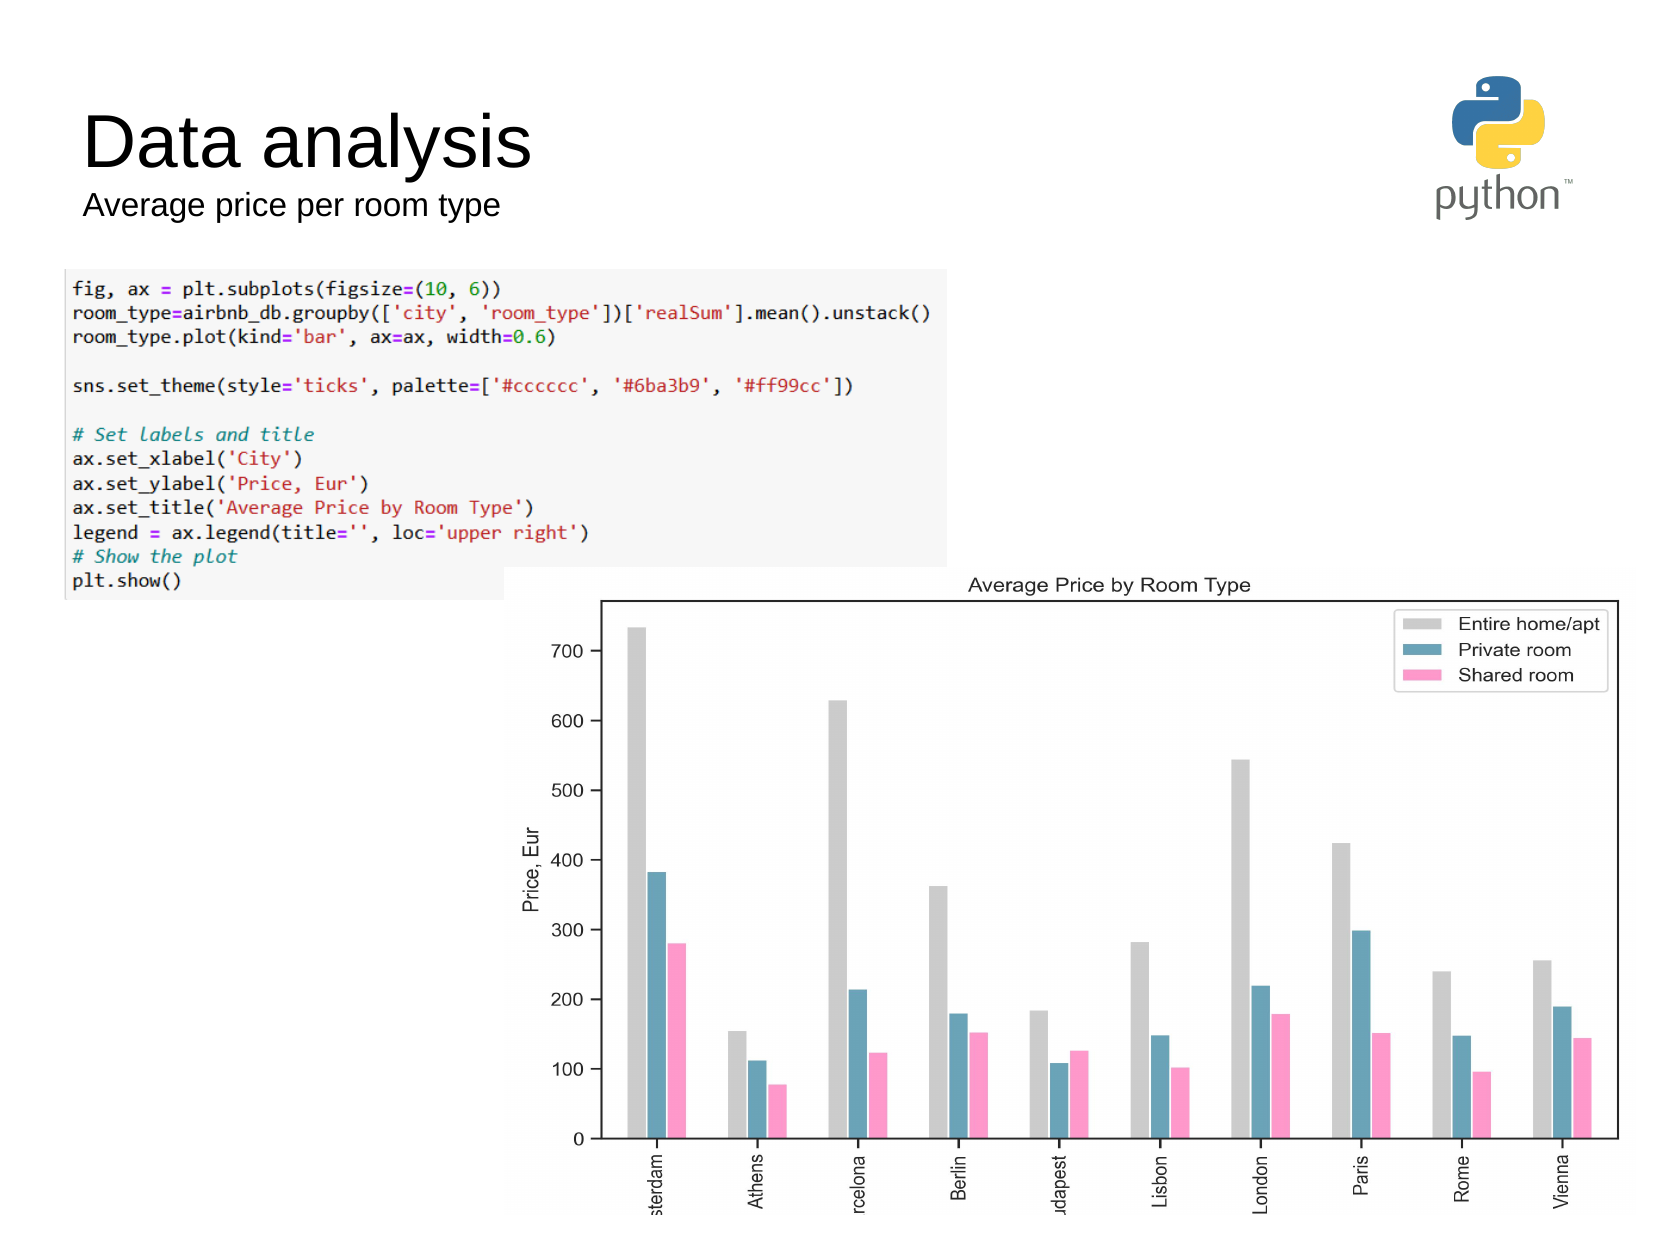

# Data analysis Average price per room type